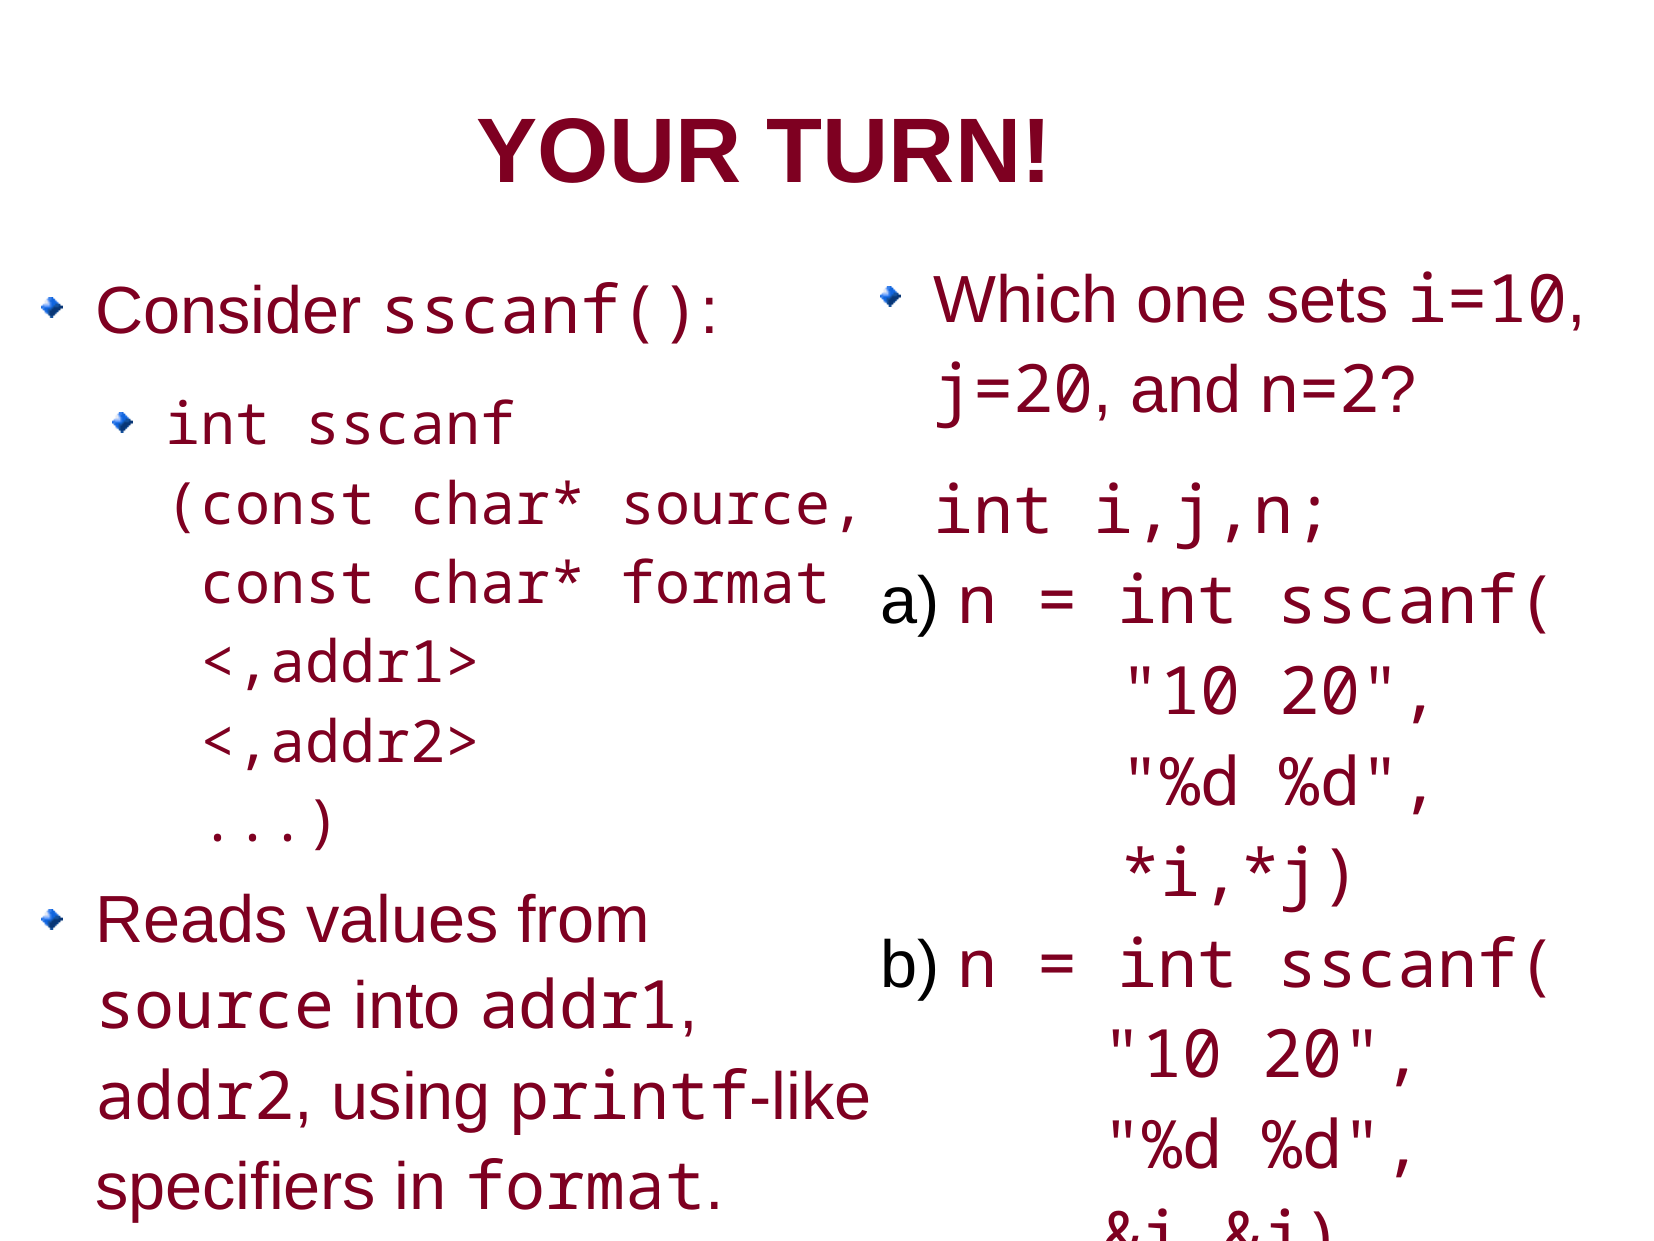

# YOUR TURN!
Which one sets i=10, j=20, and n=2?
int i,j,n;
 n = int sscanf(
 "10 20",
 "%d %d",
 *i,*j)
 n = int sscanf(
 "10 20",
 "%d %d",
 &i,&j)
 Neither
Consider sscanf():
int sscanf
(const char* source,
 const char* format
 <,addr1>
 <,addr2>
 ...)
Reads values from source into addr1, addr2, using printf-like specifiers in format.
Returns num. items read